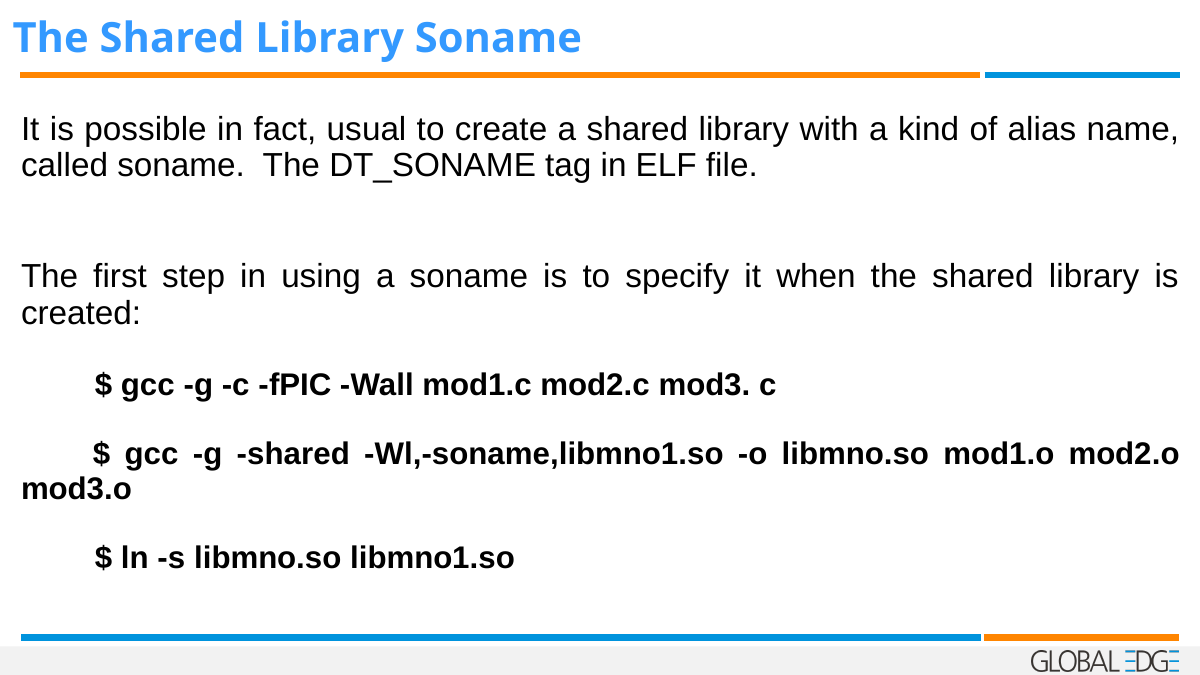

# The Shared Library Soname
It is possible in fact, usual to create a shared library with a kind of alias name, called soname. The DT_SONAME tag in ELF file.
The first step in using a soname is to specify it when the shared library is created:
	$ gcc -g -c -fPIC -Wall mod1.c mod2.c mod3.	c
 $ gcc -g -shared -Wl,-soname,libmno1.so -o libmno.so mod1.o mod2.o mod3.o
	$ ln -s libmno.so libmno1.so